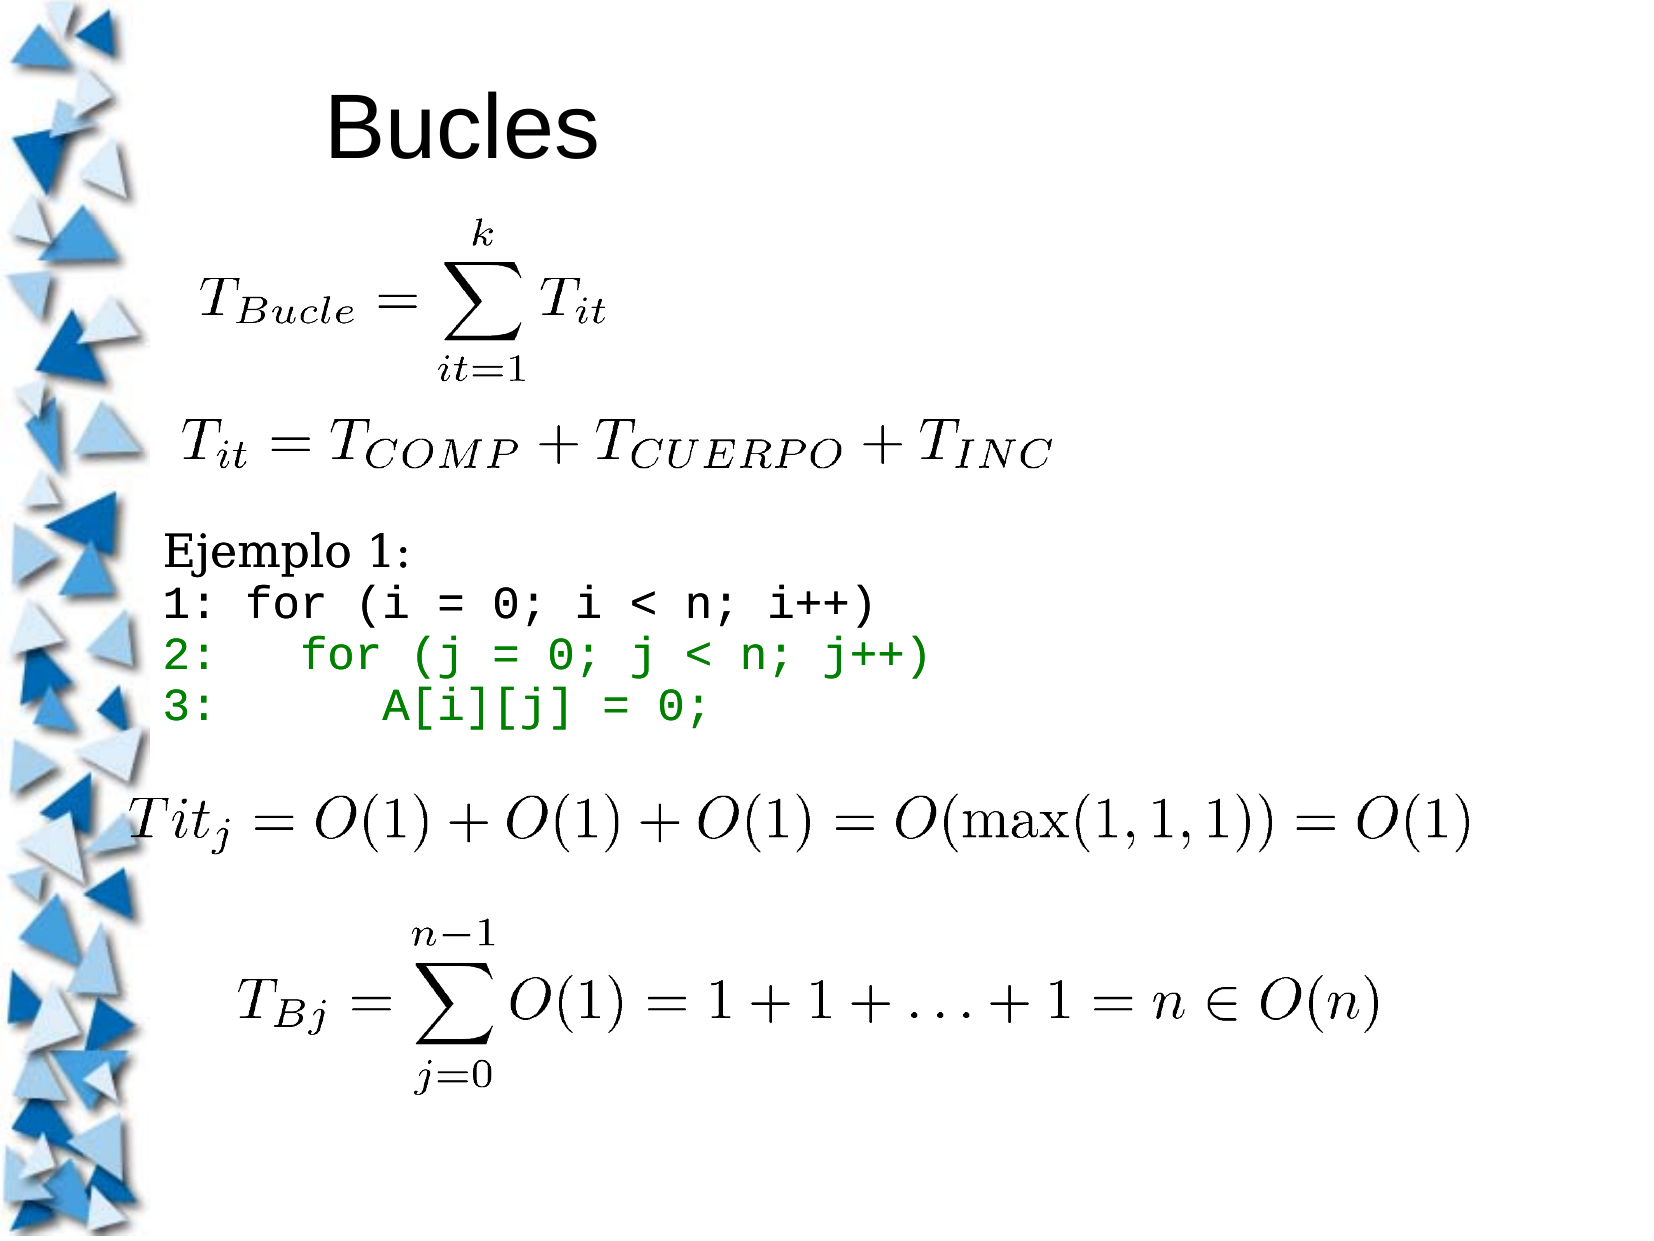

# Bucles
Ejemplo 1:
1: for (i = 0; i < n; i++)
2: for (j = 0; j < n; j++)
3: A[i][j] = 0;
Ejemplo 1:
1: for (i = 0; i < n; i++)
2: for (j = 0; j < n; j++)
3: A[i][j] = 0;